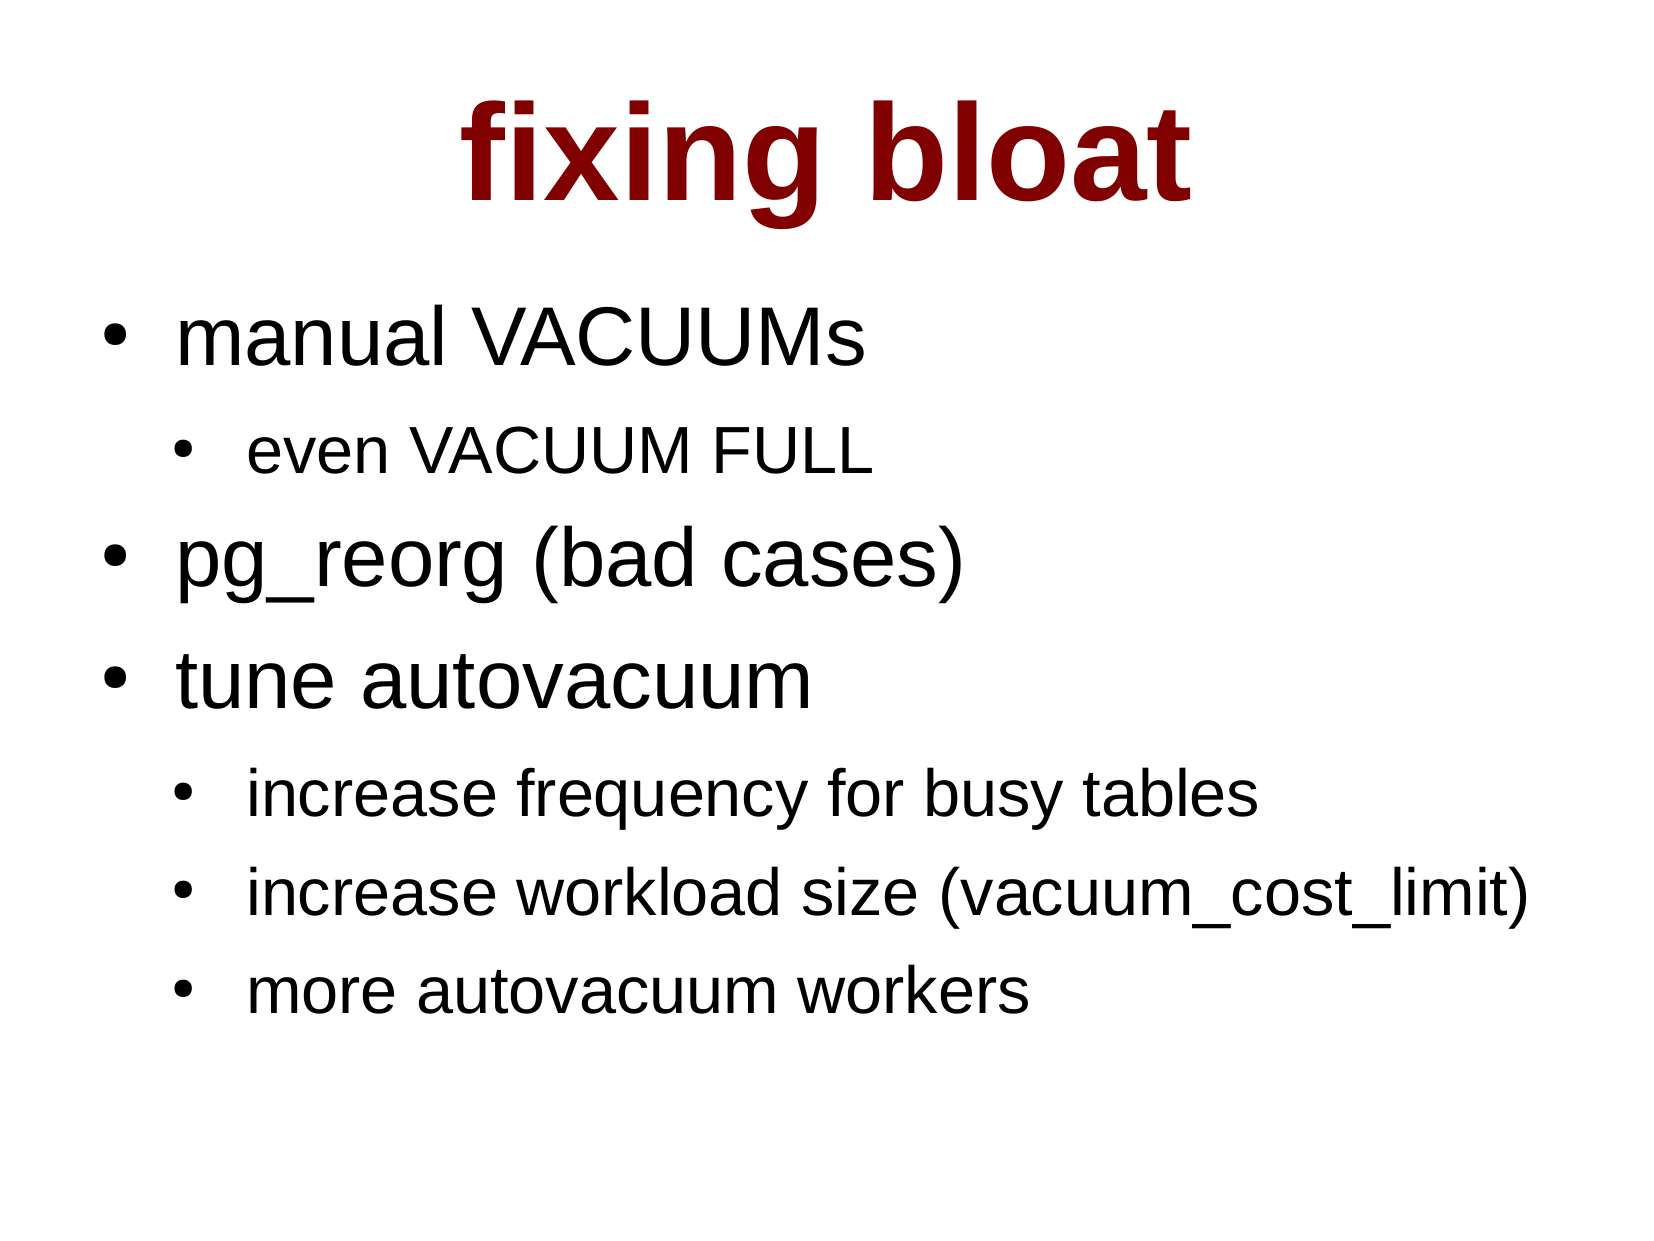

# fixing bloat
manual VACUUMs
even VACUUM FULL
pg_reorg (bad cases)
tune autovacuum
increase frequency for busy tables
increase workload size (vacuum_cost_limit)
more autovacuum workers